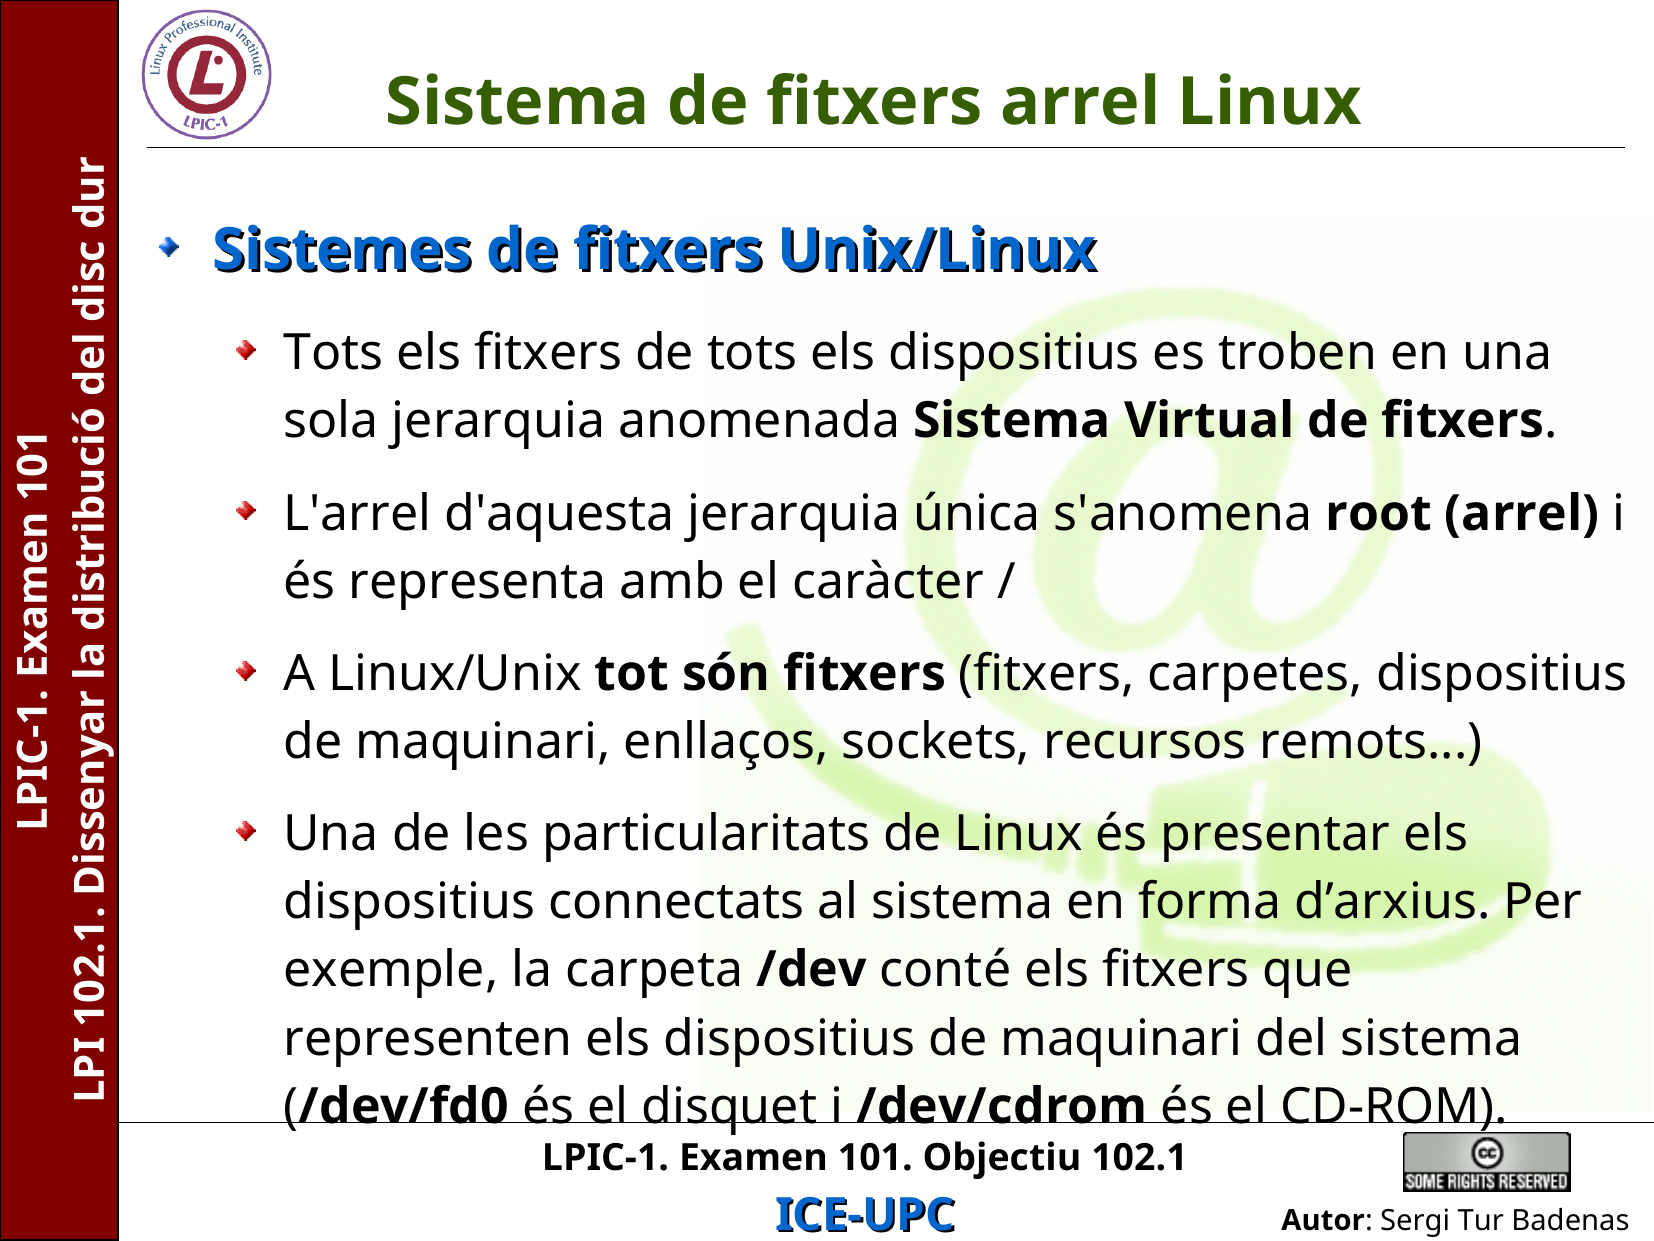

# Sistema de fitxers arrel Linux
Sistemes de fitxers Unix/Linux
Tots els fitxers de tots els dispositius es troben en una sola jerarquia anomenada Sistema Virtual de fitxers.
L'arrel d'aquesta jerarquia única s'anomena root (arrel) i és representa amb el caràcter /
A Linux/Unix tot són fitxers (fitxers, carpetes, dispositius de maquinari, enllaços, sockets, recursos remots...)
Una de les particularitats de Linux és presentar els dispositius connectats al sistema en forma d’arxius. Per exemple, la carpeta /dev conté els fitxers que representen els dispositius de maquinari del sistema (/dev/fd0 és el disquet i /dev/cdrom és el CD-ROM).